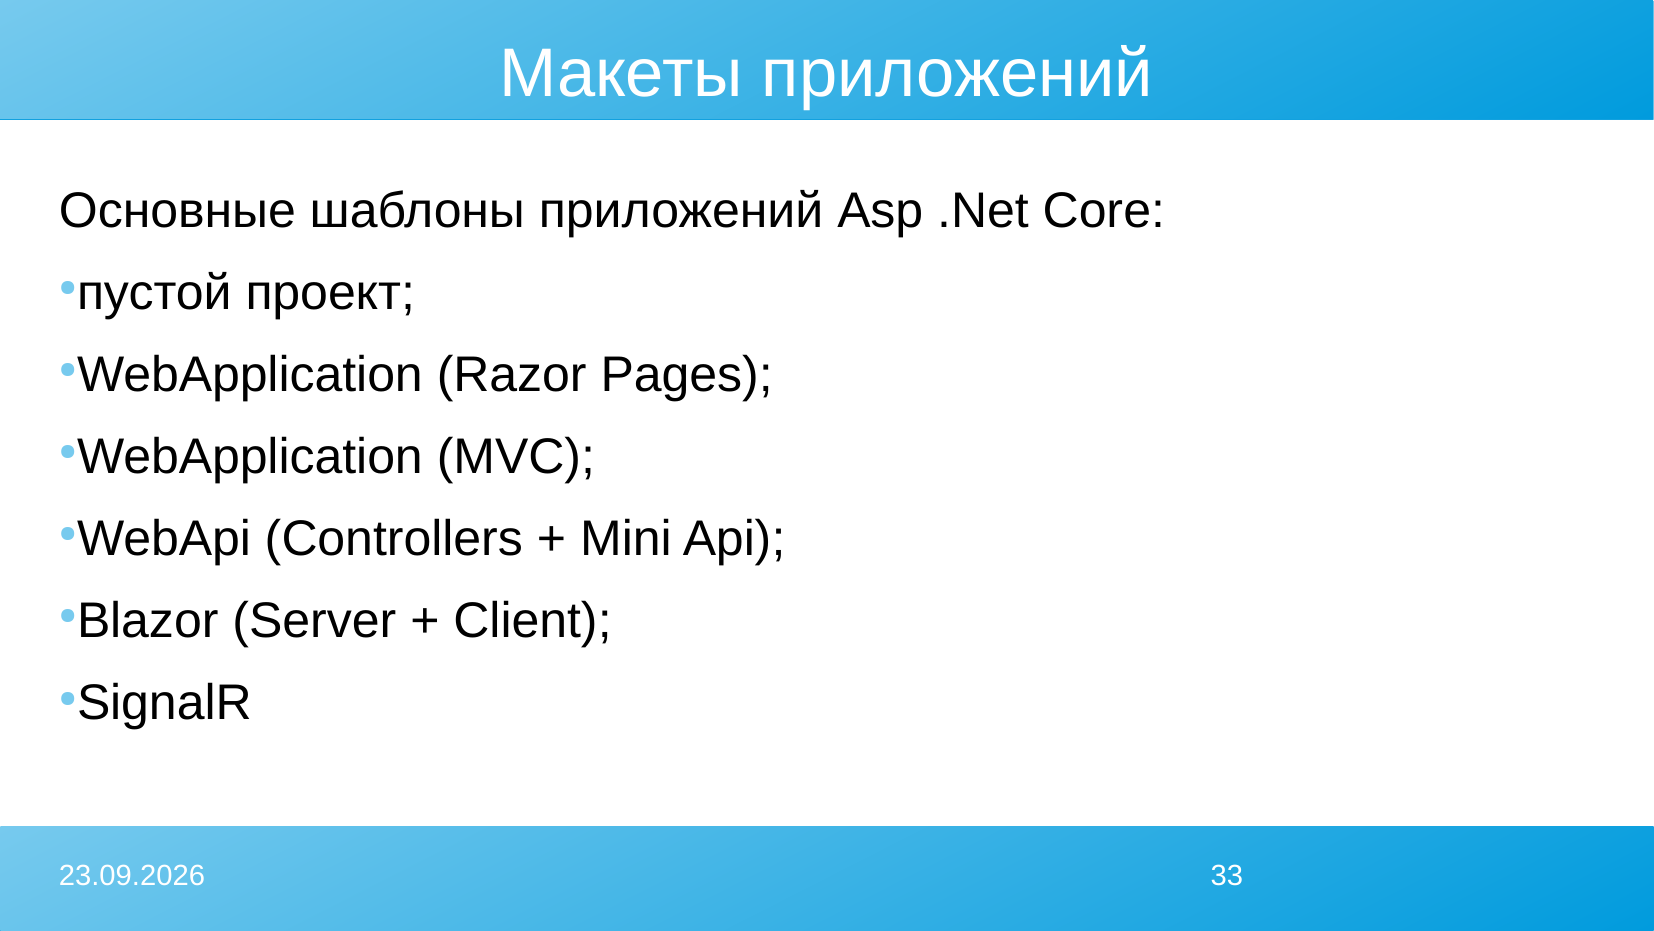

# Макеты приложений
Основные шаблоны приложений Asp .Net Core:
пустой проект;
WebApplication (Razor Pages);
WebApplication (MVC);
WebApi (Controllers + Mini Api);
Blazor (Server + Client);
SignalR